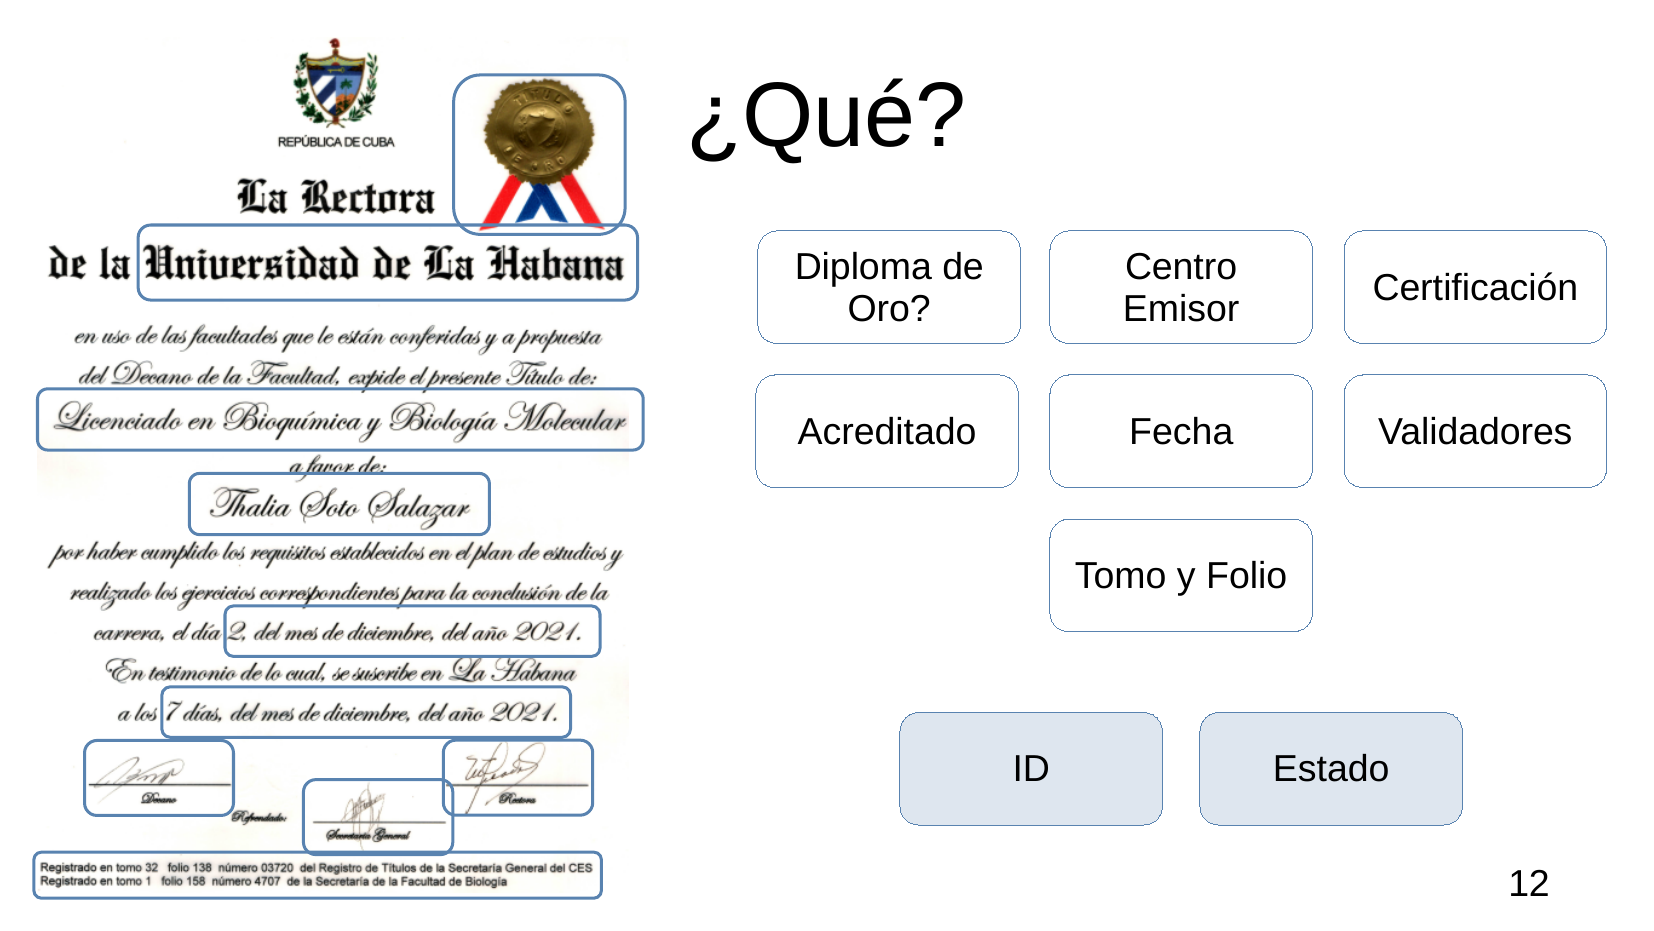

# ¿Qué?
Diploma de Oro?
Centro Emisor
Certificación
Acreditado
Fecha
Validadores
Tomo y Folio
ID
Estado